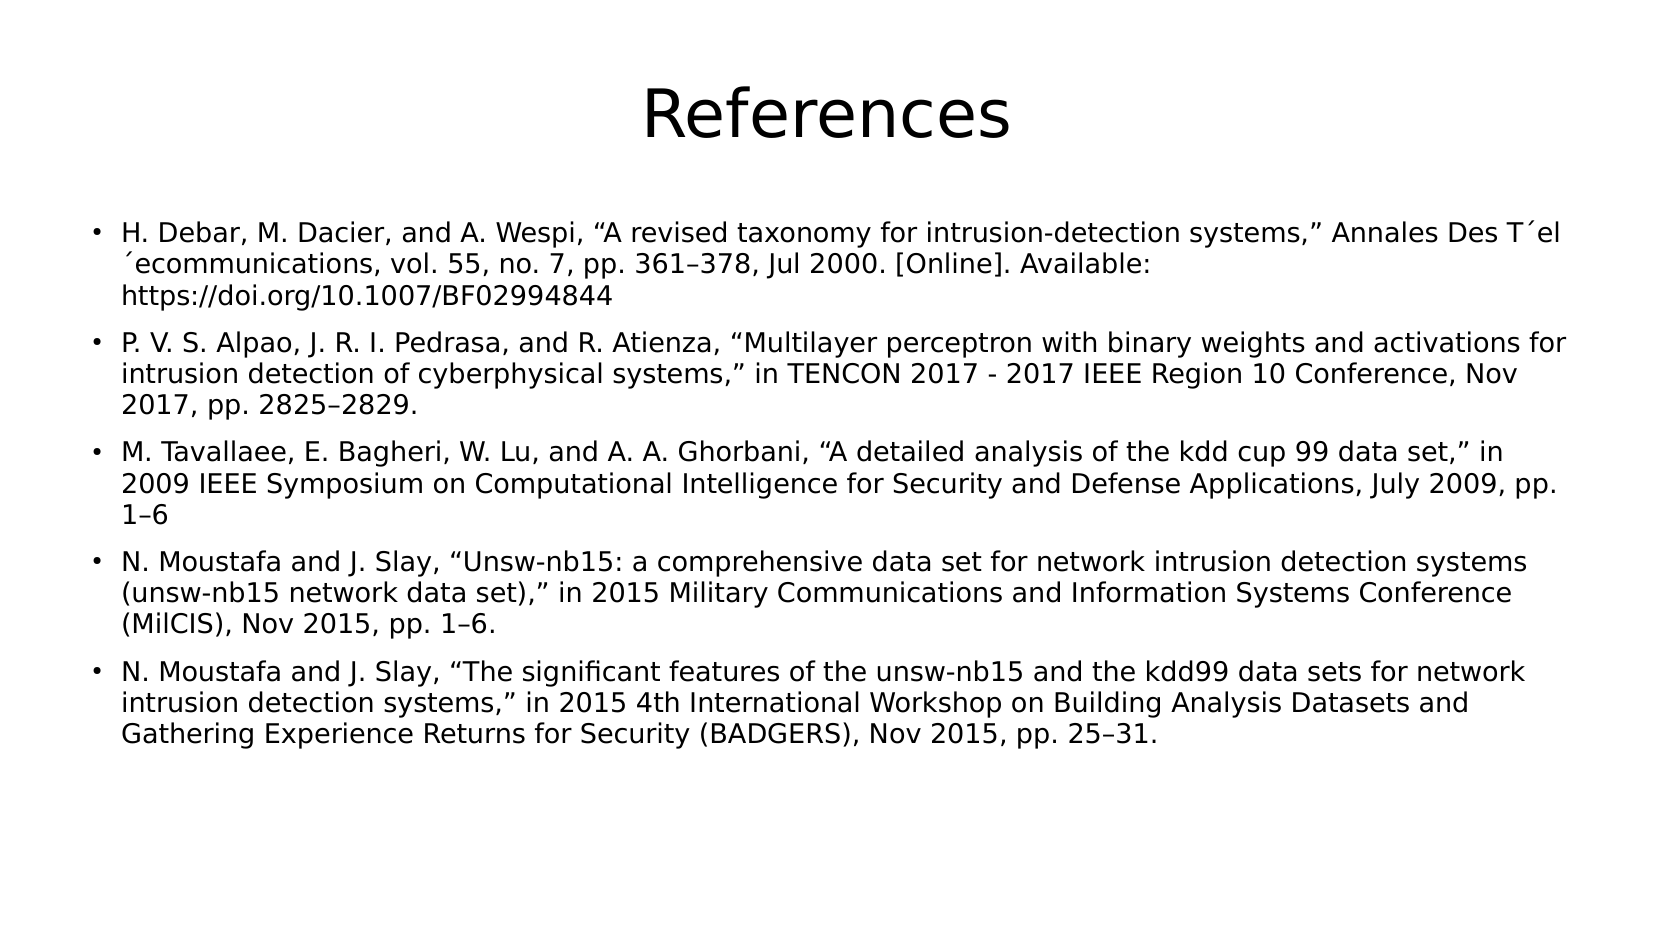

# References
H. Debar, M. Dacier, and A. Wespi, “A revised taxonomy for intrusion-detection systems,” Annales Des T´el´ecommunications, vol. 55, no. 7, pp. 361–378, Jul 2000. [Online]. Available: https://doi.org/10.1007/BF02994844
P. V. S. Alpao, J. R. I. Pedrasa, and R. Atienza, “Multilayer perceptron with binary weights and activations for intrusion detection of cyberphysical systems,” in TENCON 2017 - 2017 IEEE Region 10 Conference, Nov 2017, pp. 2825–2829.
M. Tavallaee, E. Bagheri, W. Lu, and A. A. Ghorbani, “A detailed analysis of the kdd cup 99 data set,” in 2009 IEEE Symposium on Computational Intelligence for Security and Defense Applications, July 2009, pp. 1–6
N. Moustafa and J. Slay, “Unsw-nb15: a comprehensive data set for network intrusion detection systems (unsw-nb15 network data set),” in 2015 Military Communications and Information Systems Conference (MilCIS), Nov 2015, pp. 1–6.
N. Moustafa and J. Slay, “The significant features of the unsw-nb15 and the kdd99 data sets for network intrusion detection systems,” in 2015 4th International Workshop on Building Analysis Datasets and Gathering Experience Returns for Security (BADGERS), Nov 2015, pp. 25–31.